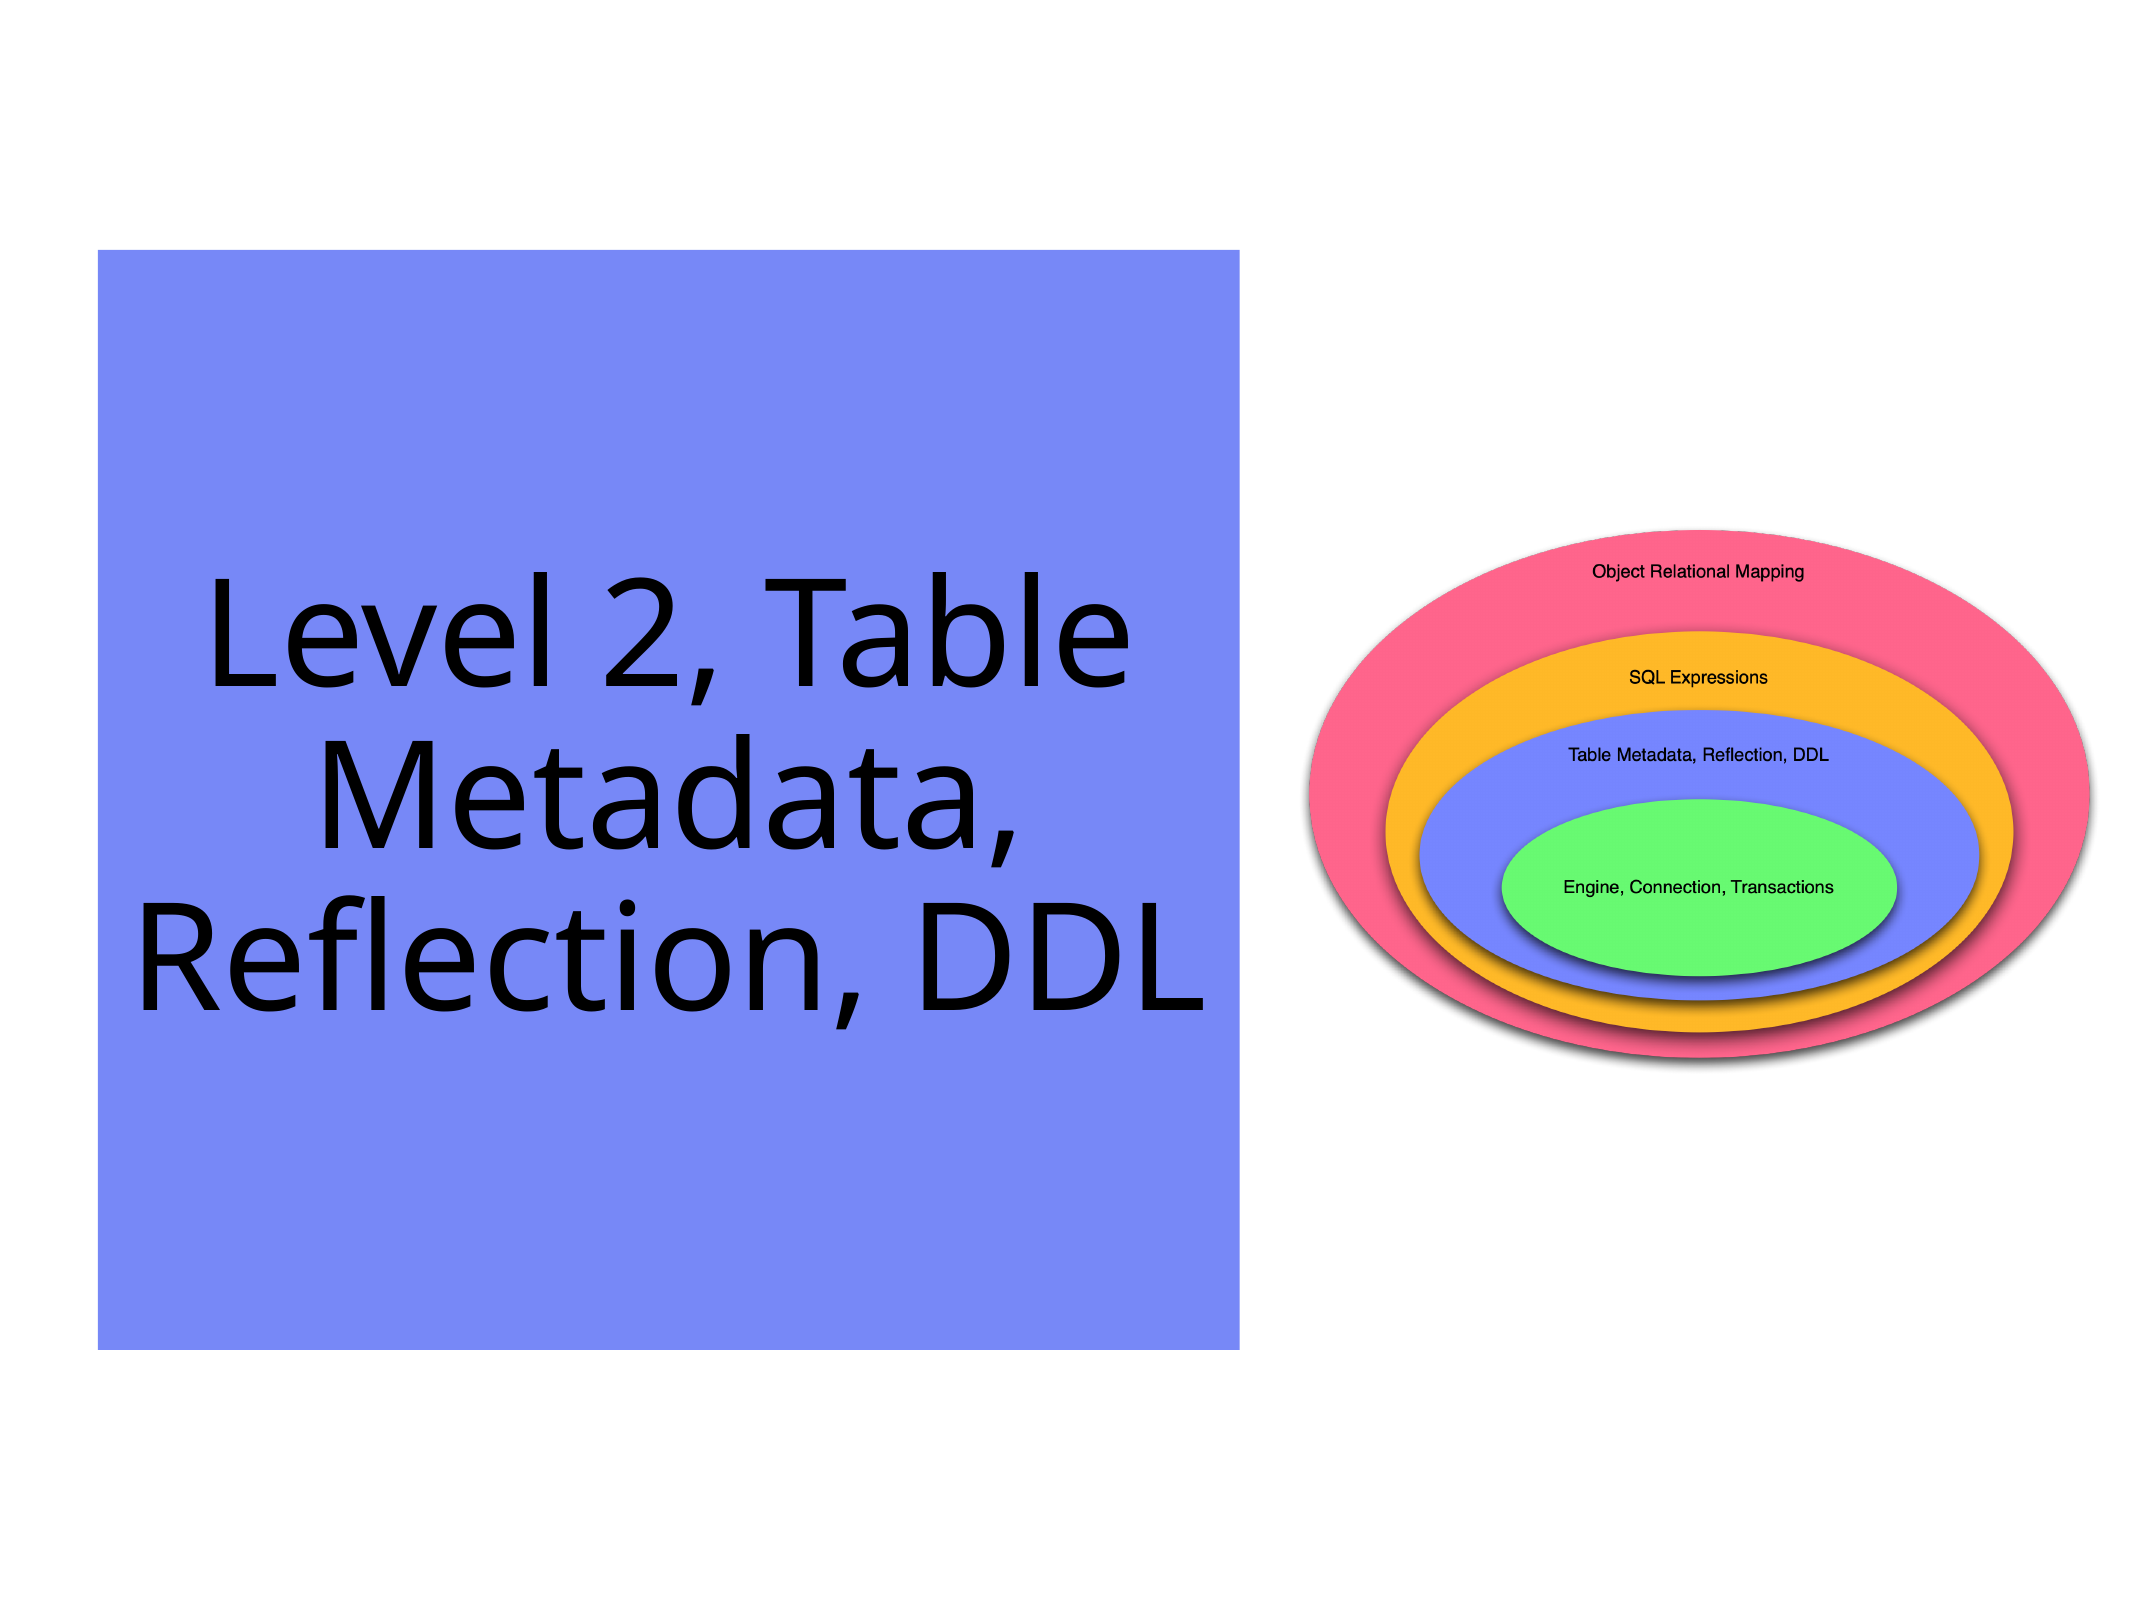

# Level 2, Table Metadata, Reflection, DDL